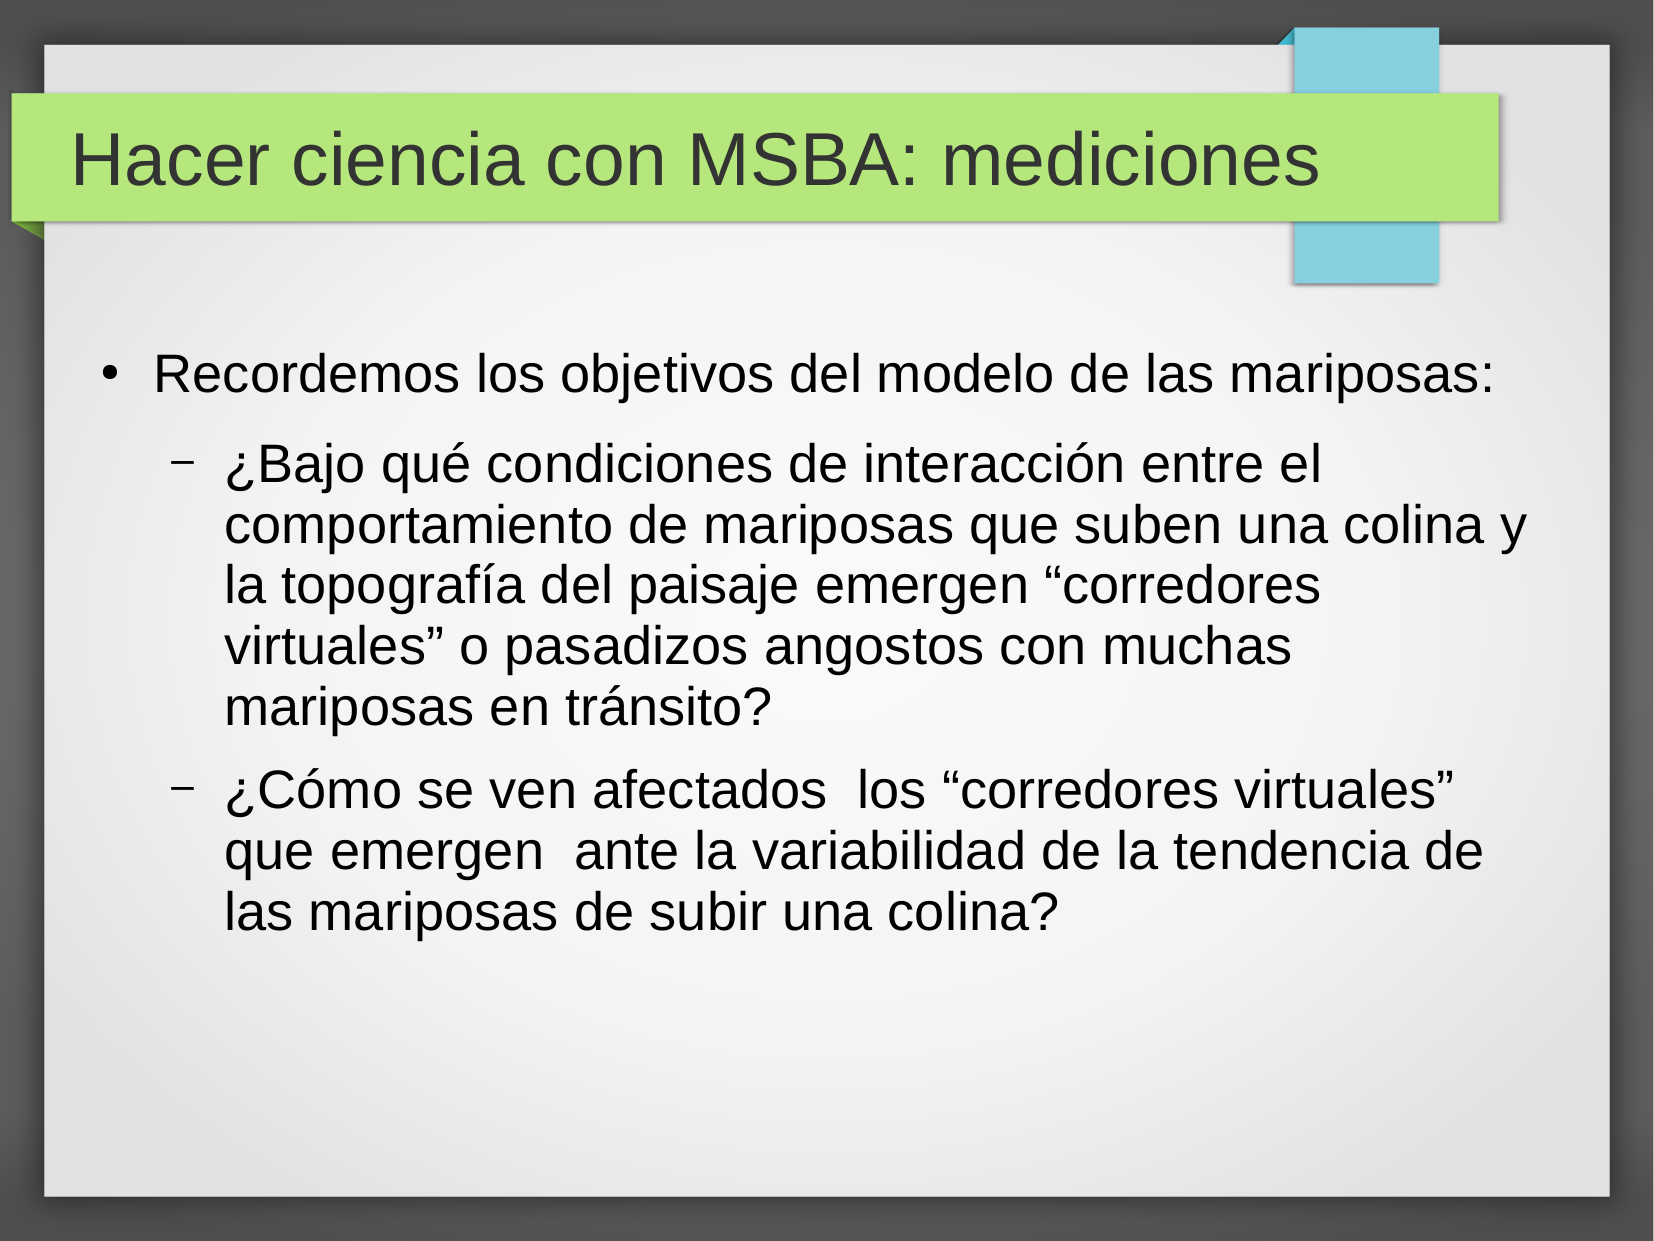

# Hacer ciencia con MSBA: mediciones
Recordemos los objetivos del modelo de las mariposas:
¿Bajo qué condiciones de interacción entre el comportamiento de mariposas que suben una colina y la topografía del paisaje emergen “corredores virtuales” o pasadizos angostos con muchas mariposas en tránsito?
¿Cómo se ven afectados los “corredores virtuales” que emergen ante la variabilidad de la tendencia de las mariposas de subir una colina?